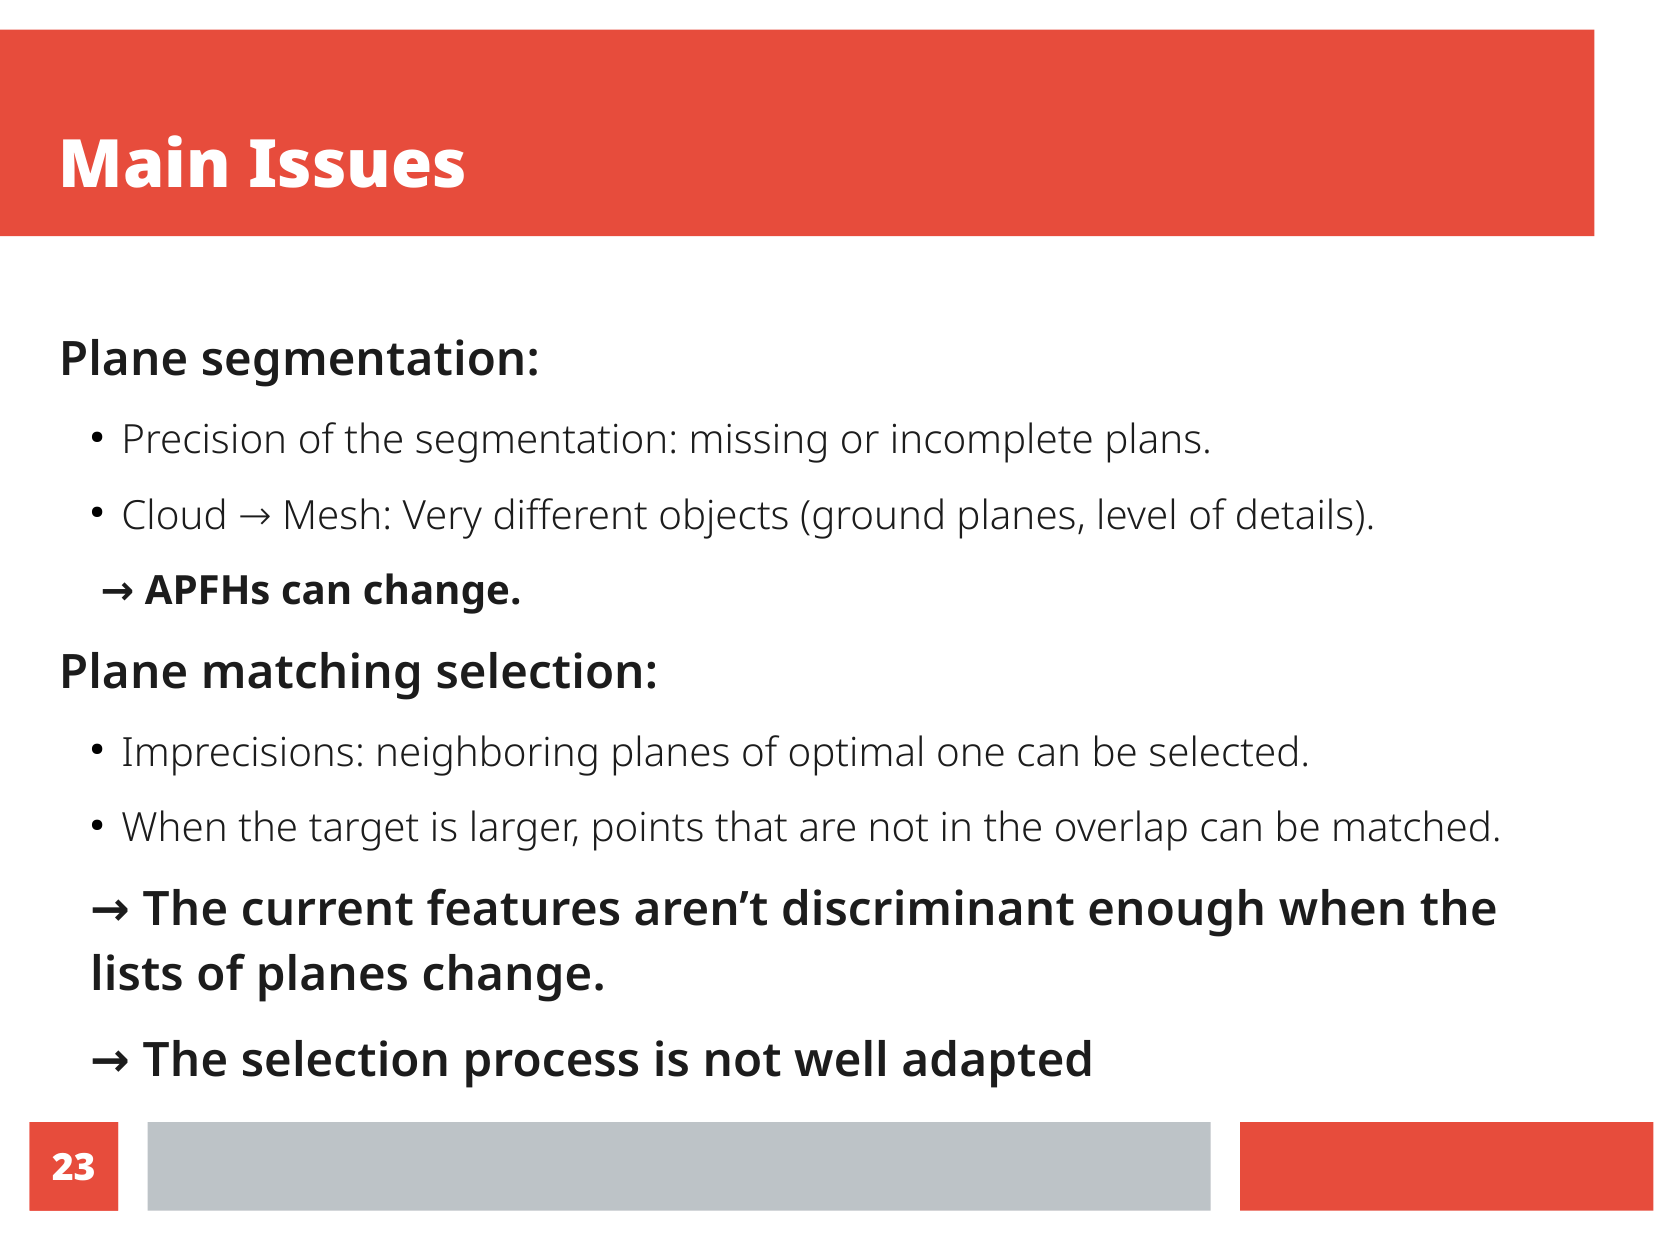

# Main Issues
Plane segmentation:
Precision of the segmentation: missing or incomplete plans.
Cloud → Mesh: Very different objects (ground planes, level of details).
→ APFHs can change.
Plane matching selection:
Imprecisions: neighboring planes of optimal one can be selected.
When the target is larger, points that are not in the overlap can be matched.
→ The current features aren’t discriminant enough when the lists of planes change.
→ The selection process is not well adapted
23